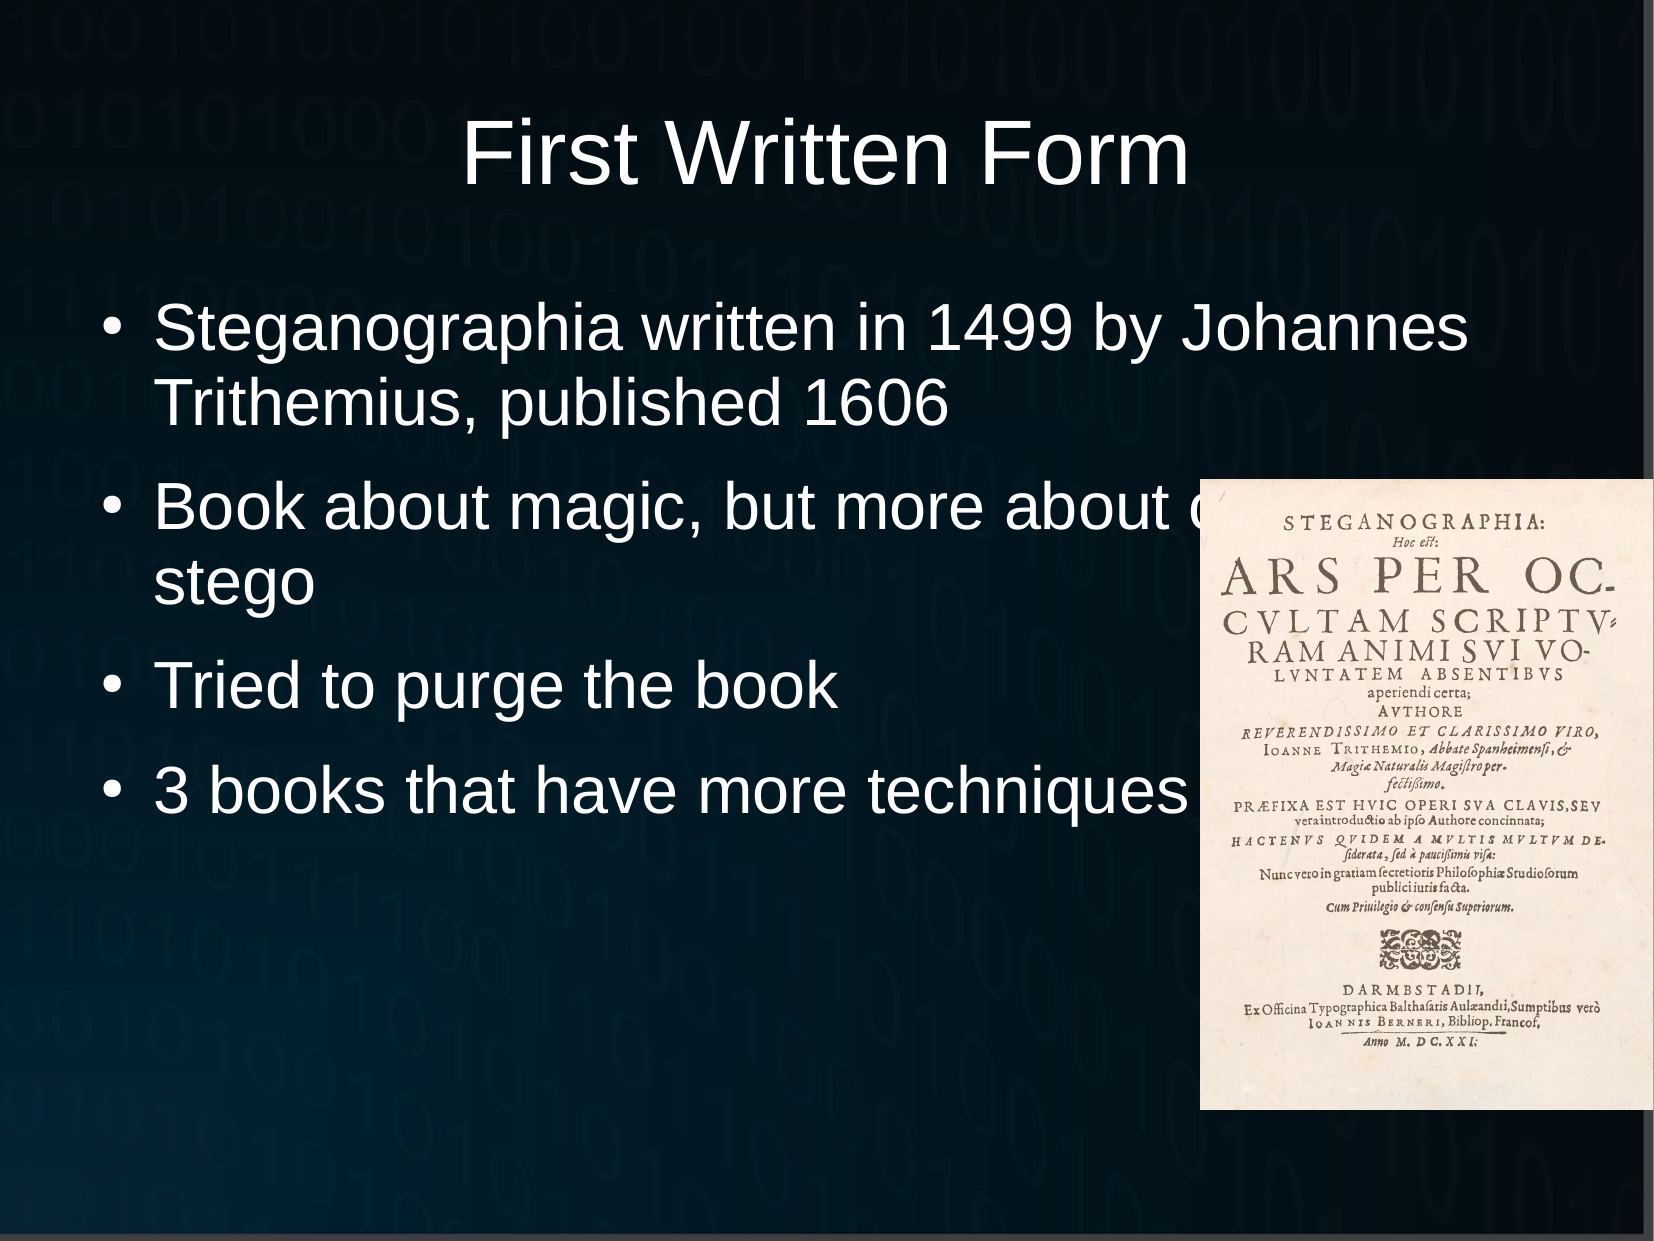

# First Written Form
Steganographia written in 1499 by Johannes Trithemius, published 1606
Book about magic, but more about crypto and stego
Tried to purge the book
3 books that have more techniques